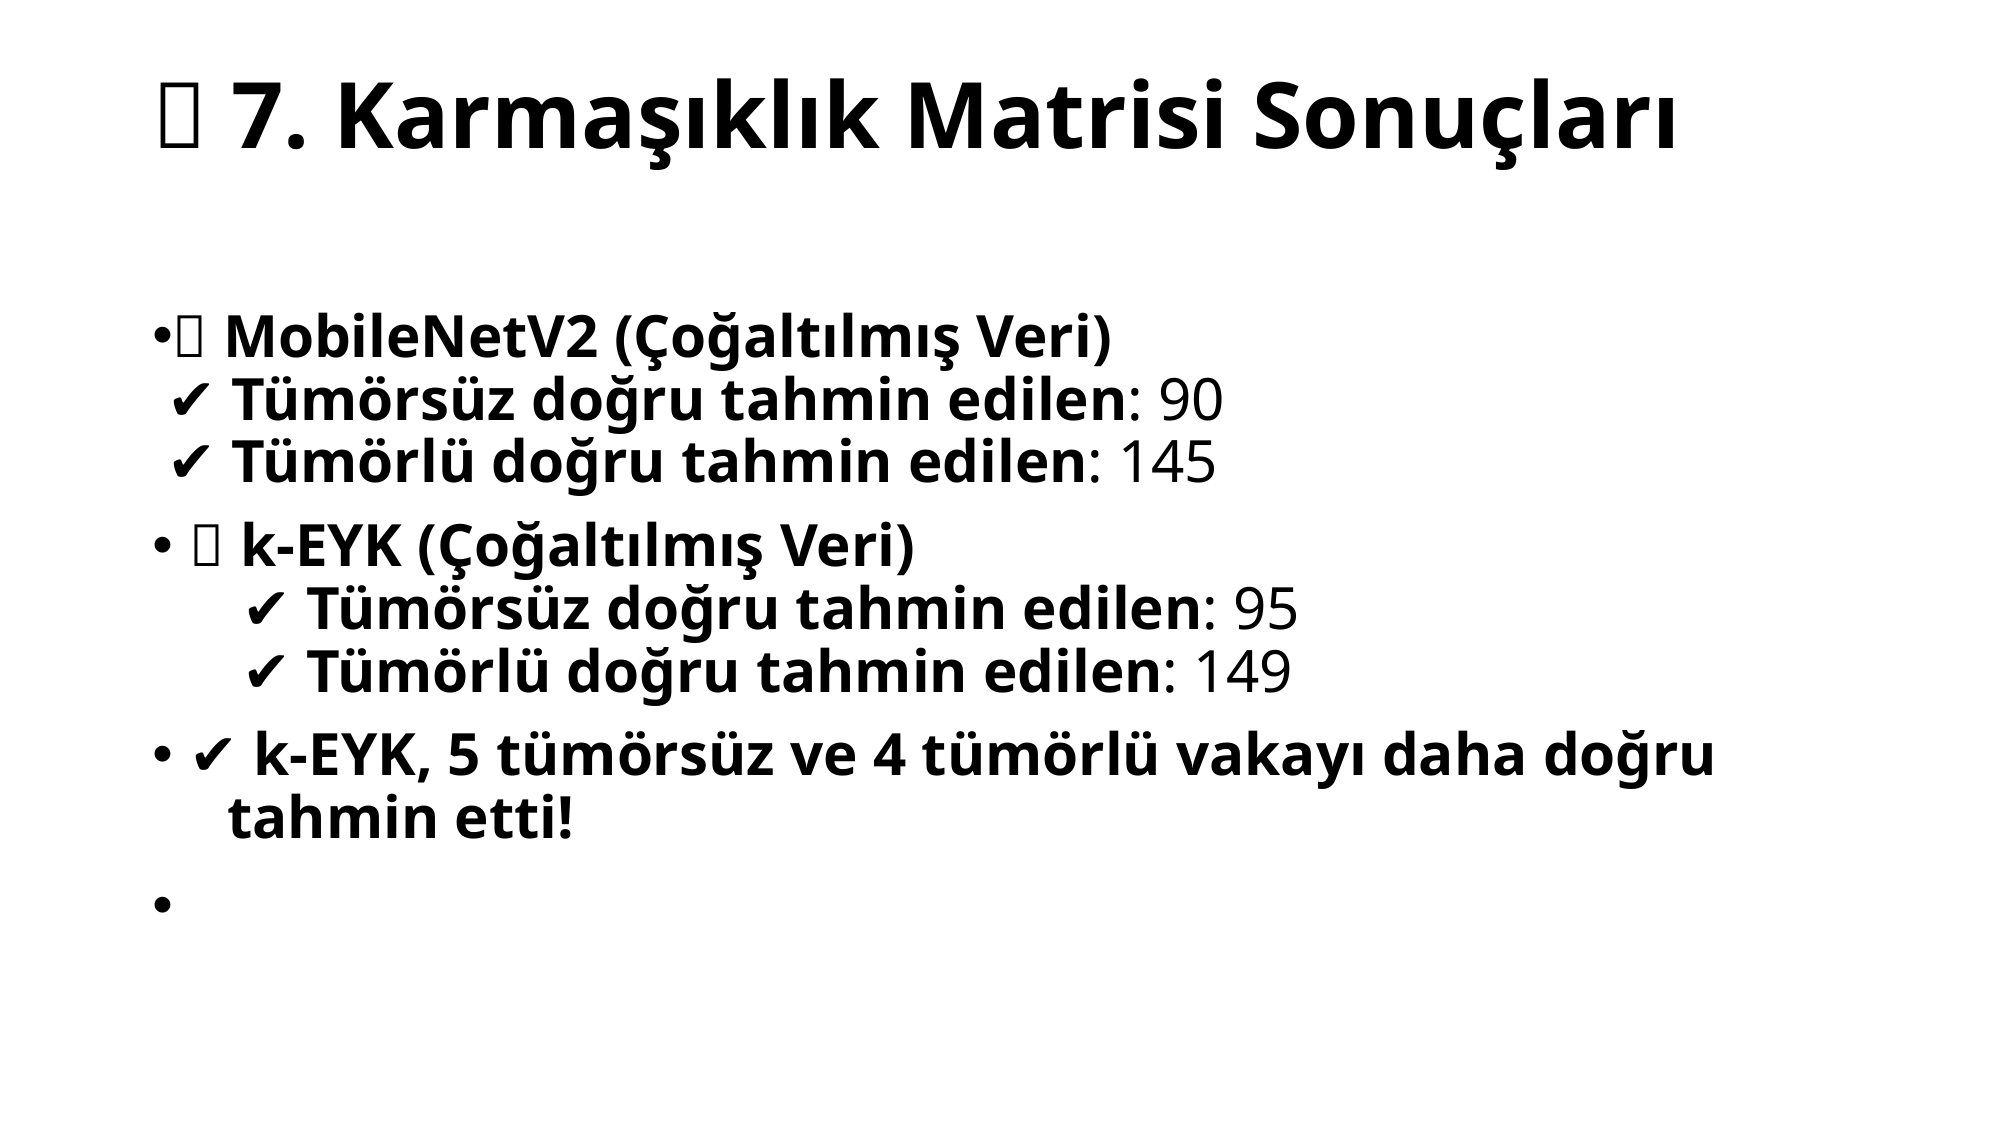

# 📌 7. Karmaşıklık Matrisi Sonuçları
📌 MobileNetV2 (Çoğaltılmış Veri)
 ✔ Tümörsüz doğru tahmin edilen: 90
 ✔ Tümörlü doğru tahmin edilen: 145
📌 k-EYK (Çoğaltılmış Veri)
 ✔ Tümörsüz doğru tahmin edilen: 95
 ✔ Tümörlü doğru tahmin edilen: 149
✔ k-EYK, 5 tümörsüz ve 4 tümörlü vakayı daha doğru tahmin etti!